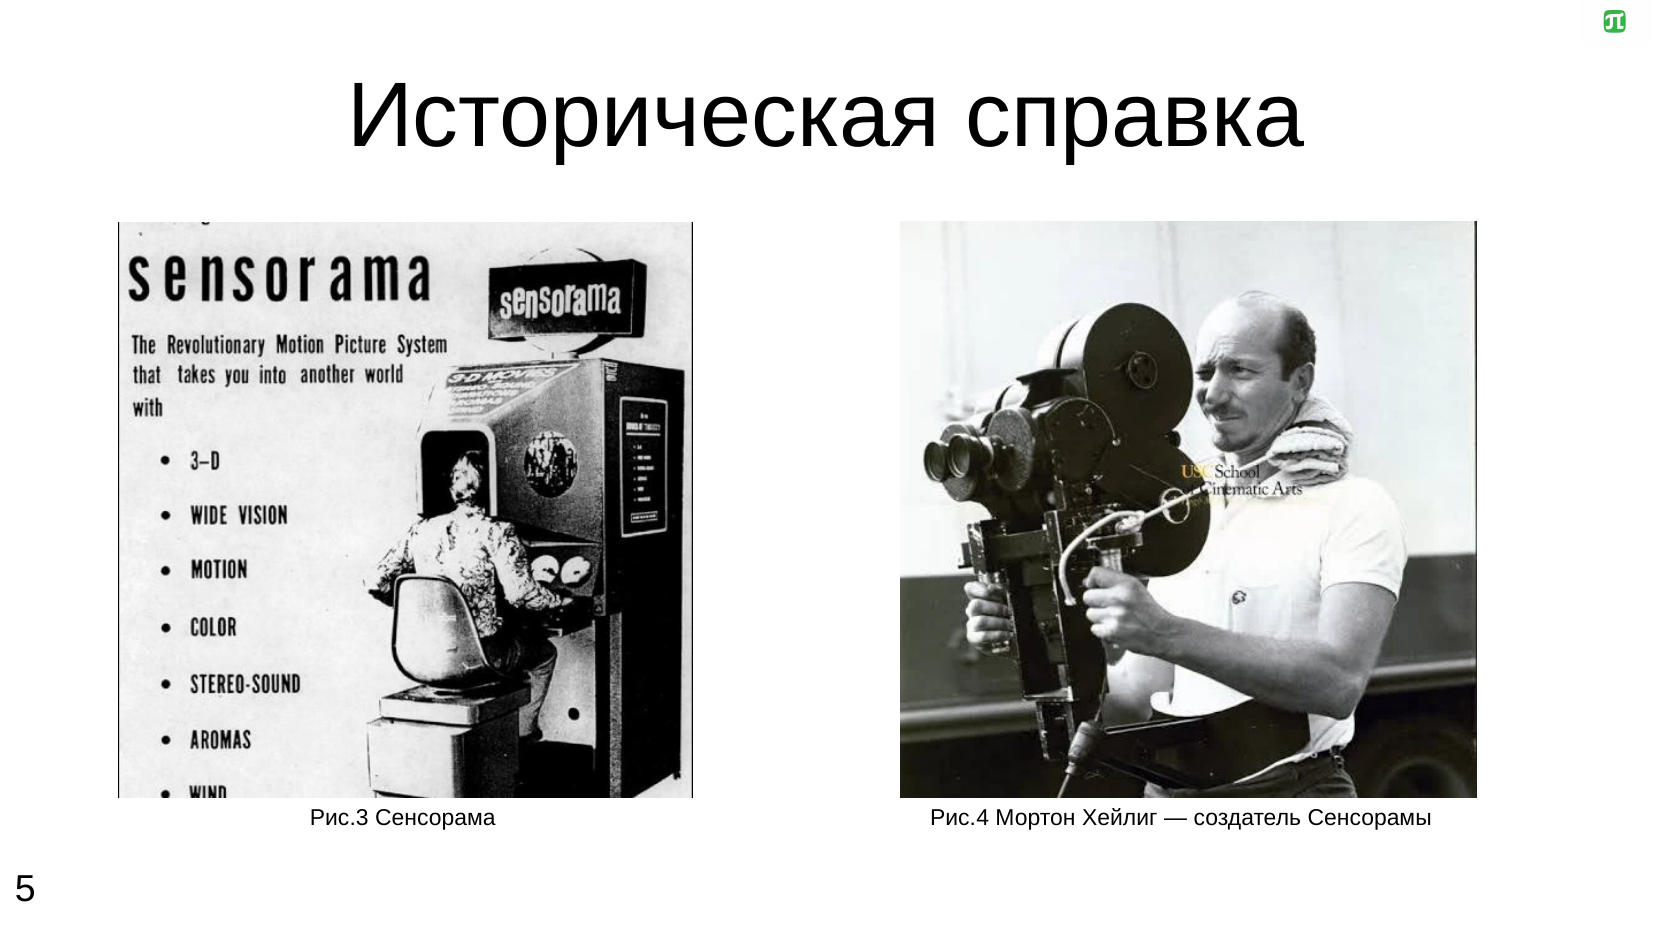

# Историческая справка
Рис.3 Сенсорама
Рис.4 Мортон Хейлиг — создатель Сенсорамы